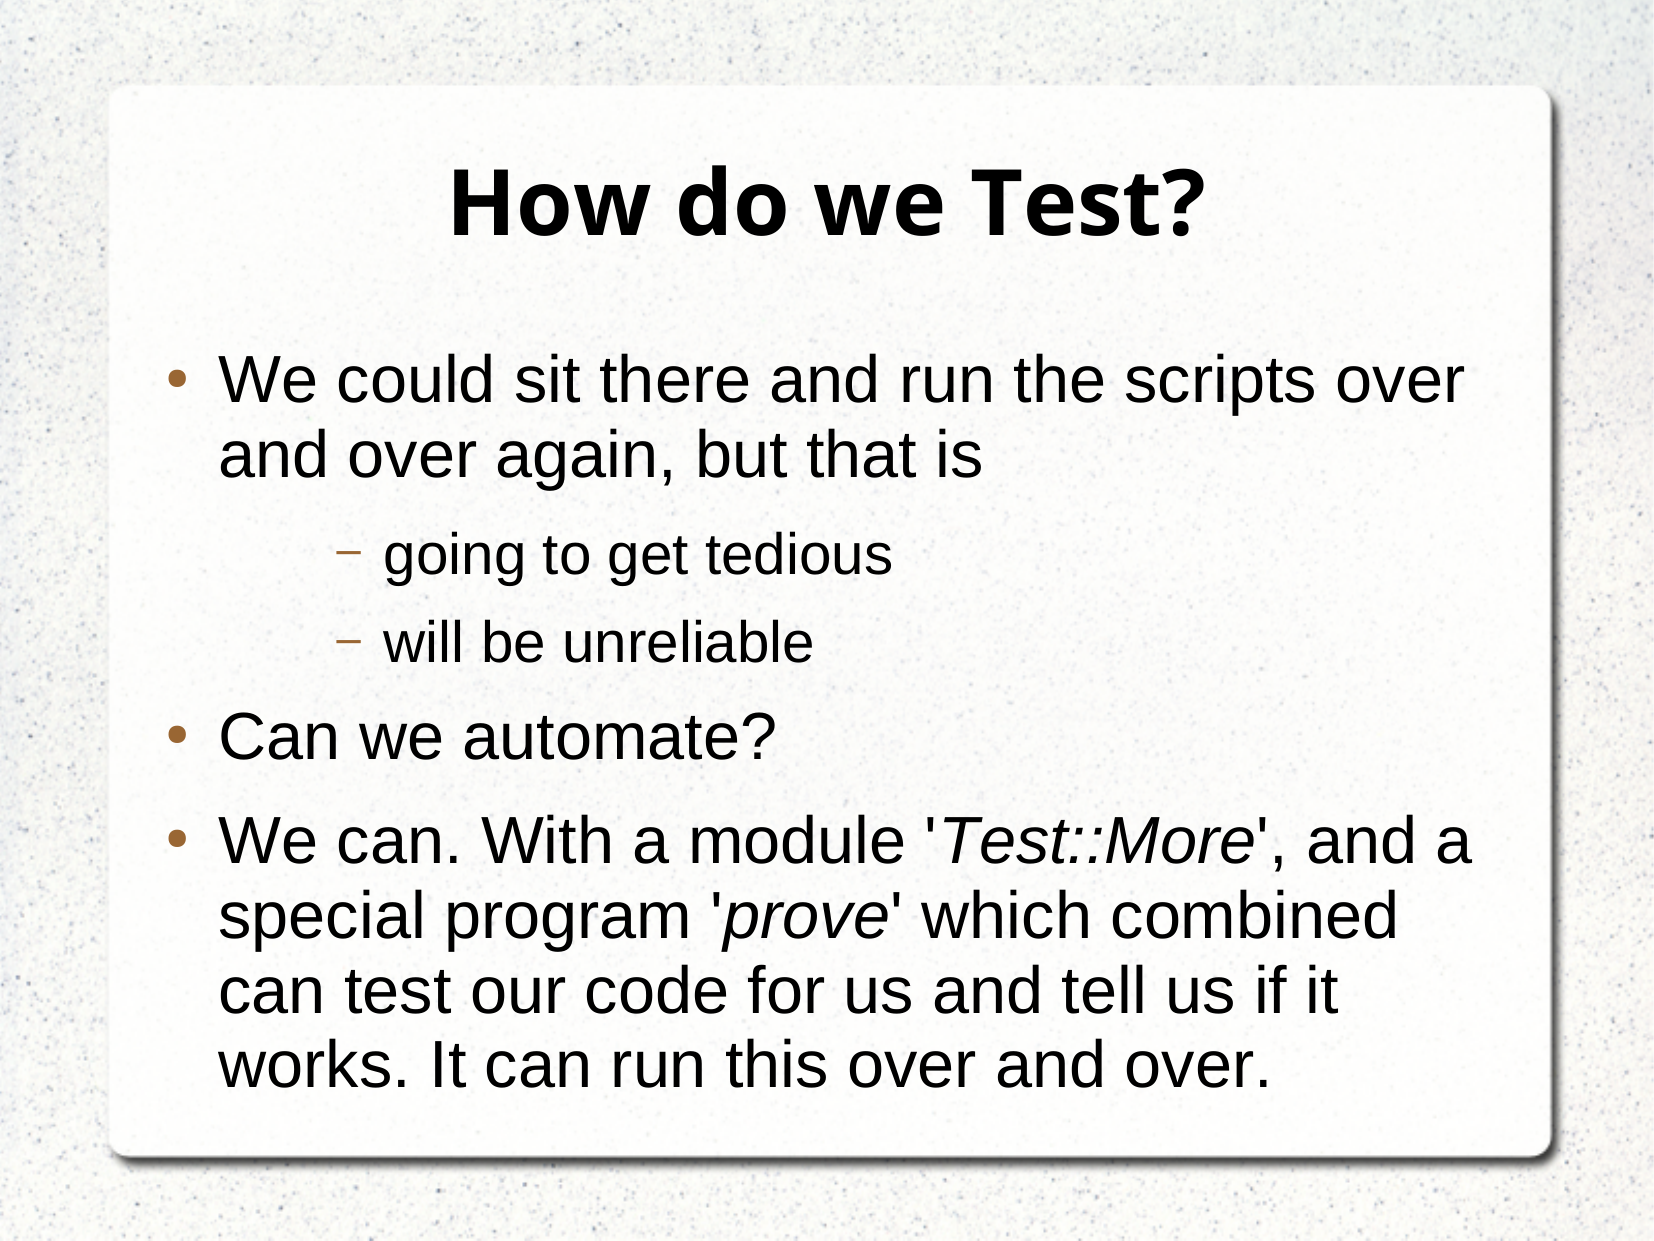

# How do we Test?
We could sit there and run the scripts over and over again, but that is
going to get tedious
will be unreliable
Can we automate?
We can. With a module 'Test::More', and a special program 'prove' which combined can test our code for us and tell us if it works. It can run this over and over.